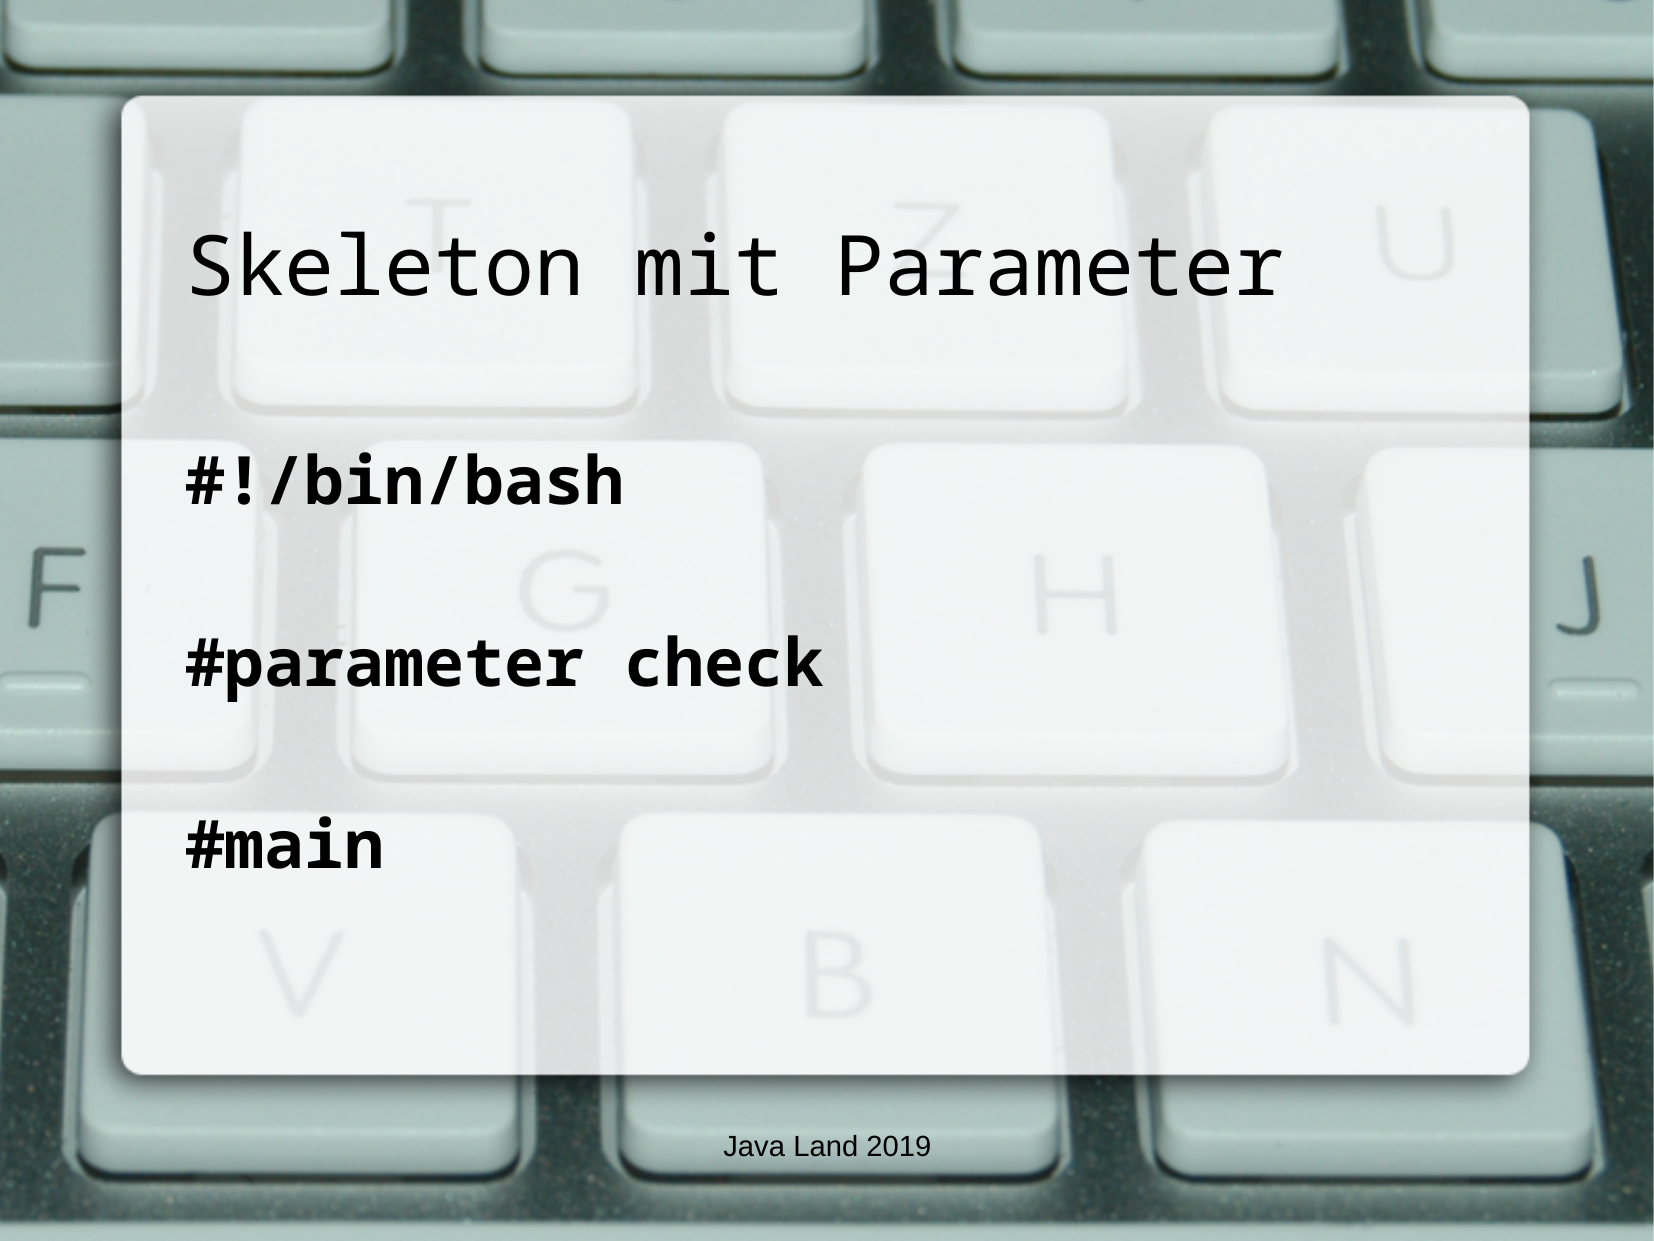

#
Skeleton mit Parameter
#!/bin/bash
#parameter check
#main